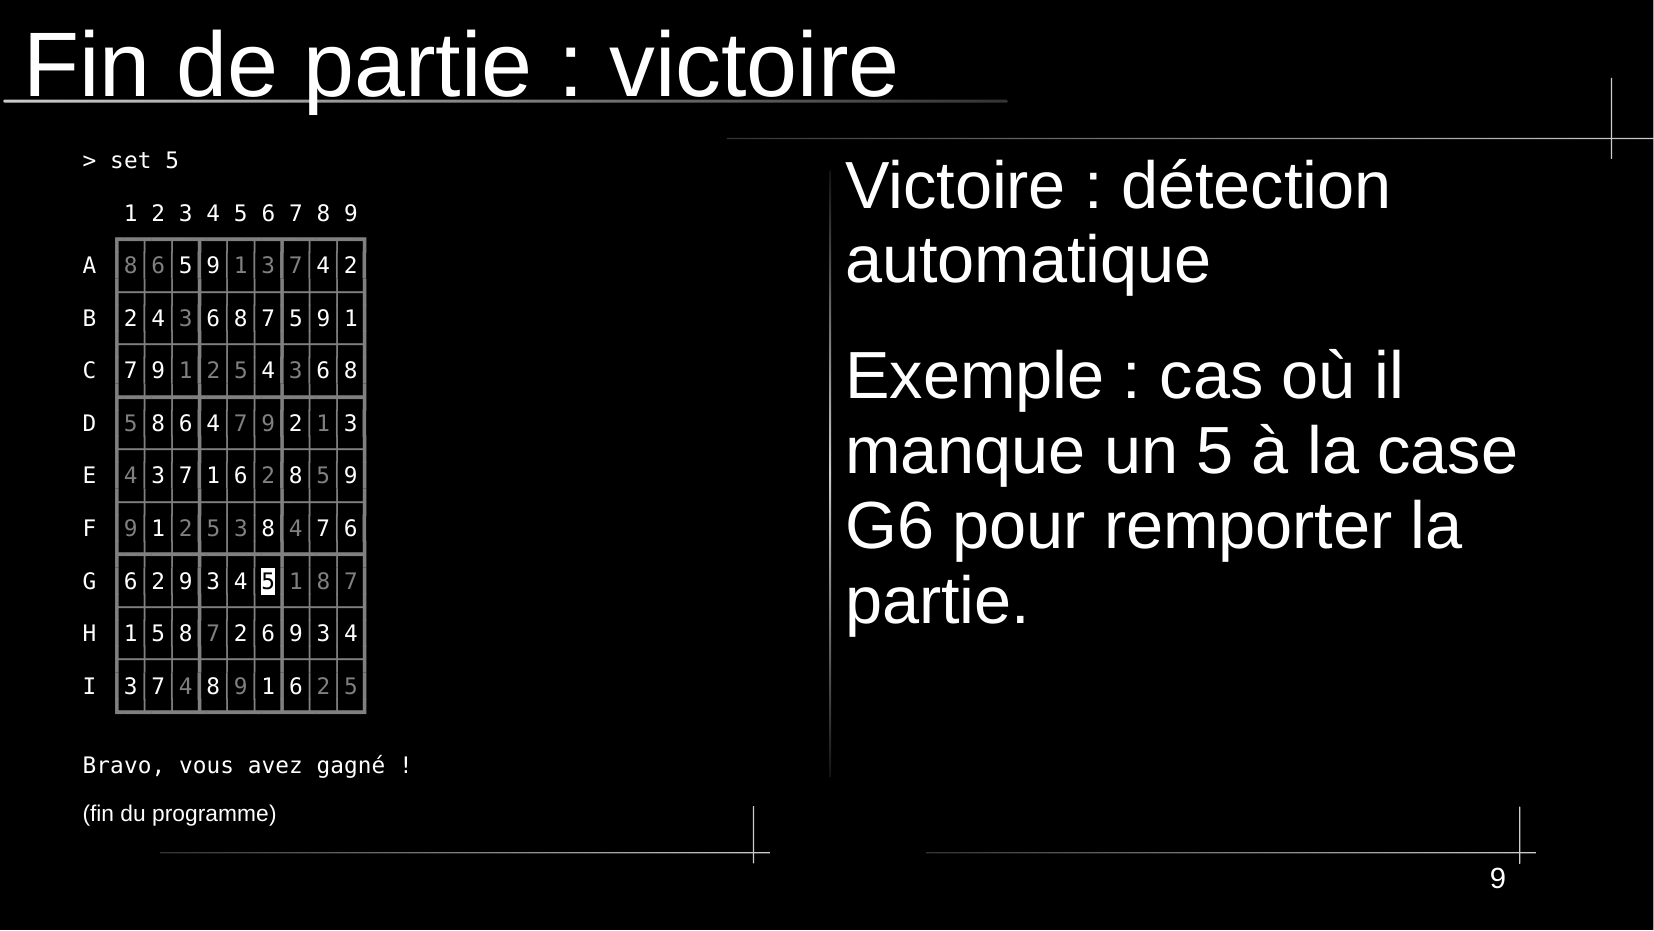

# Fin de partie : victoire
> set 5
 1 2 3 4 5 6 7 8 9
 ┏━┯━┯━┳━┯━┯━┳━┯━┯━┓
A ┃8│6│5┃9│1│3┃7│4│2┃
 ┠─┼─┼─╂─┼─┼─╂─┼─┼─┨
B ┃2│4│3┃6│8│7┃5│9│1┃
 ┠─┼─┼─╂─┼─┼─╂─┼─┼─┨
C ┃7│9│1┃2│5│4┃3│6│8┃
 ┣━┿━┿━╋━┿━┿━╋━┿━┿━┫
D ┃5│8│6┃4│7│9┃2│1│3┃
 ┠─┼─┼─╂─┼─┼─╂─┼─┼─┨
E ┃4│3│7┃1│6│2┃8│5│9┃
 ┠─┼─┼─╂─┼─┼─╂─┼─┼─┨
F ┃9│1│2┃5│3│8┃4│7│6┃
 ┣━┿━┿━╋━┿━┿━╋━┿━┿━┫
G ┃6│2│9┃3│4│5┃1│8│7┃
 ┠─┼─┼─╂─┼─┼─╂─┼─┼─┨
H ┃1│5│8┃7│2│6┃9│3│4┃
 ┠─┼─┼─╂─┼─┼─╂─┼─┼─┨
I ┃3│7│4┃8│9│1┃6│2│5┃
 ┗━┷━┷━┻━┷━┷━┻━┷━┷━┛
Bravo, vous avez gagné !
(fin du programme)
Victoire : détection automatique
Exemple : cas où il manque un 5 à la case G6 pour remporter la partie.
9